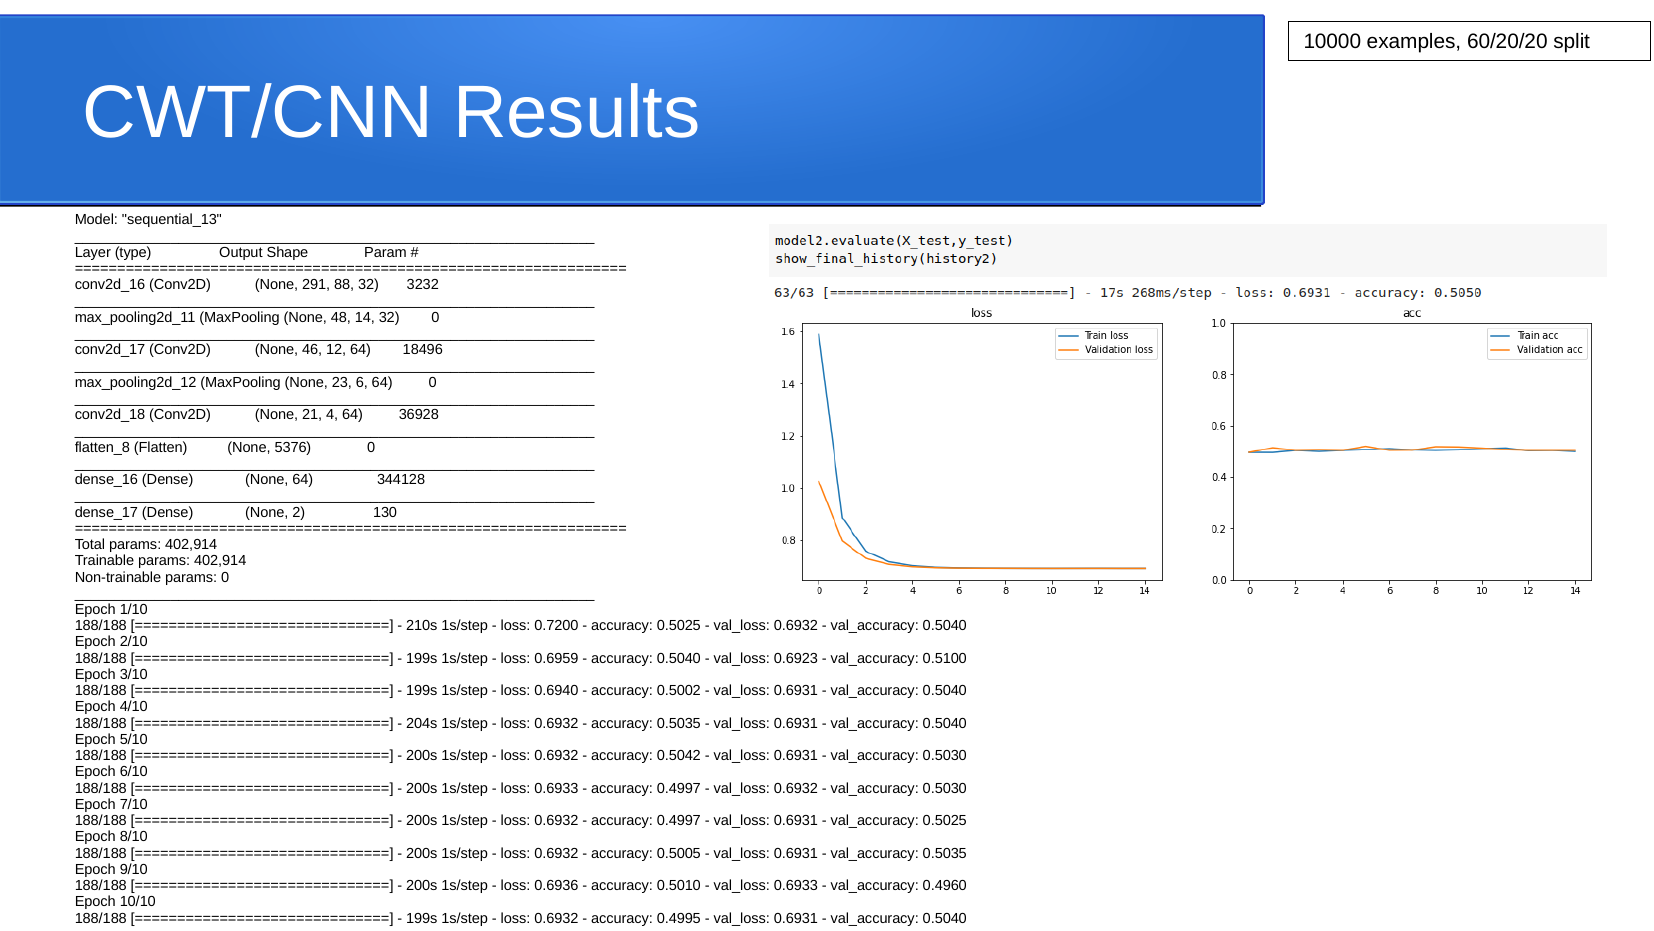

10000 examples, 60/20/20 split
# CWT/CNN Results
Model: "sequential_13"
_________________________________________________________________
Layer (type) Output Shape Param #
=================================================================
conv2d_16 (Conv2D) (None, 291, 88, 32) 3232
_________________________________________________________________
max_pooling2d_11 (MaxPooling (None, 48, 14, 32) 0
_________________________________________________________________
conv2d_17 (Conv2D) (None, 46, 12, 64) 18496
_________________________________________________________________
max_pooling2d_12 (MaxPooling (None, 23, 6, 64) 0
_________________________________________________________________
conv2d_18 (Conv2D) (None, 21, 4, 64) 36928
_________________________________________________________________
flatten_8 (Flatten) (None, 5376) 0
_________________________________________________________________
dense_16 (Dense) (None, 64) 344128
_________________________________________________________________
dense_17 (Dense) (None, 2) 130
=================================================================
Total params: 402,914
Trainable params: 402,914
Non-trainable params: 0
_________________________________________________________________
Epoch 1/10
188/188 [==============================] - 210s 1s/step - loss: 0.7200 - accuracy: 0.5025 - val_loss: 0.6932 - val_accuracy: 0.5040
Epoch 2/10
188/188 [==============================] - 199s 1s/step - loss: 0.6959 - accuracy: 0.5040 - val_loss: 0.6923 - val_accuracy: 0.5100
Epoch 3/10
188/188 [==============================] - 199s 1s/step - loss: 0.6940 - accuracy: 0.5002 - val_loss: 0.6931 - val_accuracy: 0.5040
Epoch 4/10
188/188 [==============================] - 204s 1s/step - loss: 0.6932 - accuracy: 0.5035 - val_loss: 0.6931 - val_accuracy: 0.5040
Epoch 5/10
188/188 [==============================] - 200s 1s/step - loss: 0.6932 - accuracy: 0.5042 - val_loss: 0.6931 - val_accuracy: 0.5030
Epoch 6/10
188/188 [==============================] - 200s 1s/step - loss: 0.6933 - accuracy: 0.4997 - val_loss: 0.6932 - val_accuracy: 0.5030
Epoch 7/10
188/188 [==============================] - 200s 1s/step - loss: 0.6932 - accuracy: 0.4997 - val_loss: 0.6931 - val_accuracy: 0.5025
Epoch 8/10
188/188 [==============================] - 200s 1s/step - loss: 0.6932 - accuracy: 0.5005 - val_loss: 0.6931 - val_accuracy: 0.5035
Epoch 9/10
188/188 [==============================] - 200s 1s/step - loss: 0.6936 - accuracy: 0.5010 - val_loss: 0.6933 - val_accuracy: 0.4960
Epoch 10/10
188/188 [==============================] - 199s 1s/step - loss: 0.6932 - accuracy: 0.4995 - val_loss: 0.6931 - val_accuracy: 0.5040